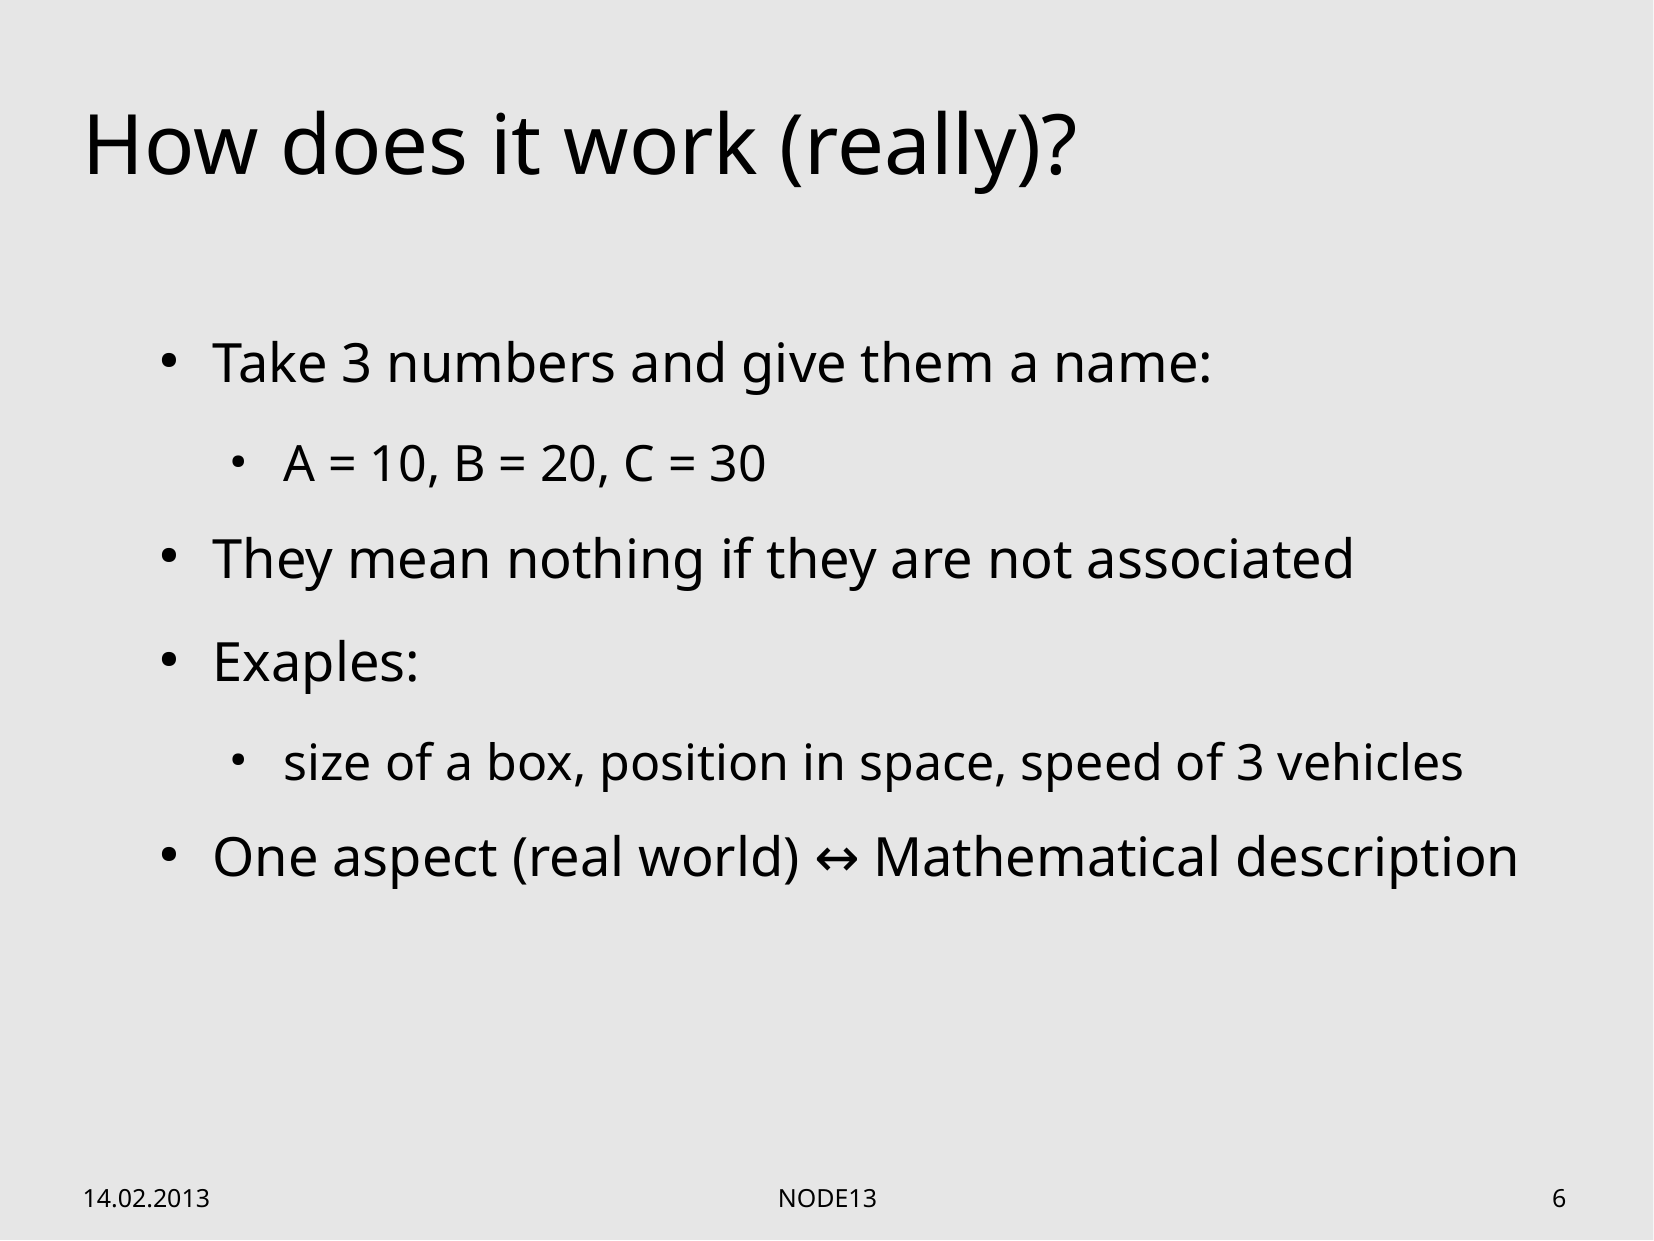

# How does it work (really)?
Take 3 numbers and give them a name:
A = 10, B = 20, C = 30
They mean nothing if they are not associated
Exaples:
size of a box, position in space, speed of 3 vehicles
One aspect (real world) ↔ Mathematical description
14.02.2013
NODE13
6